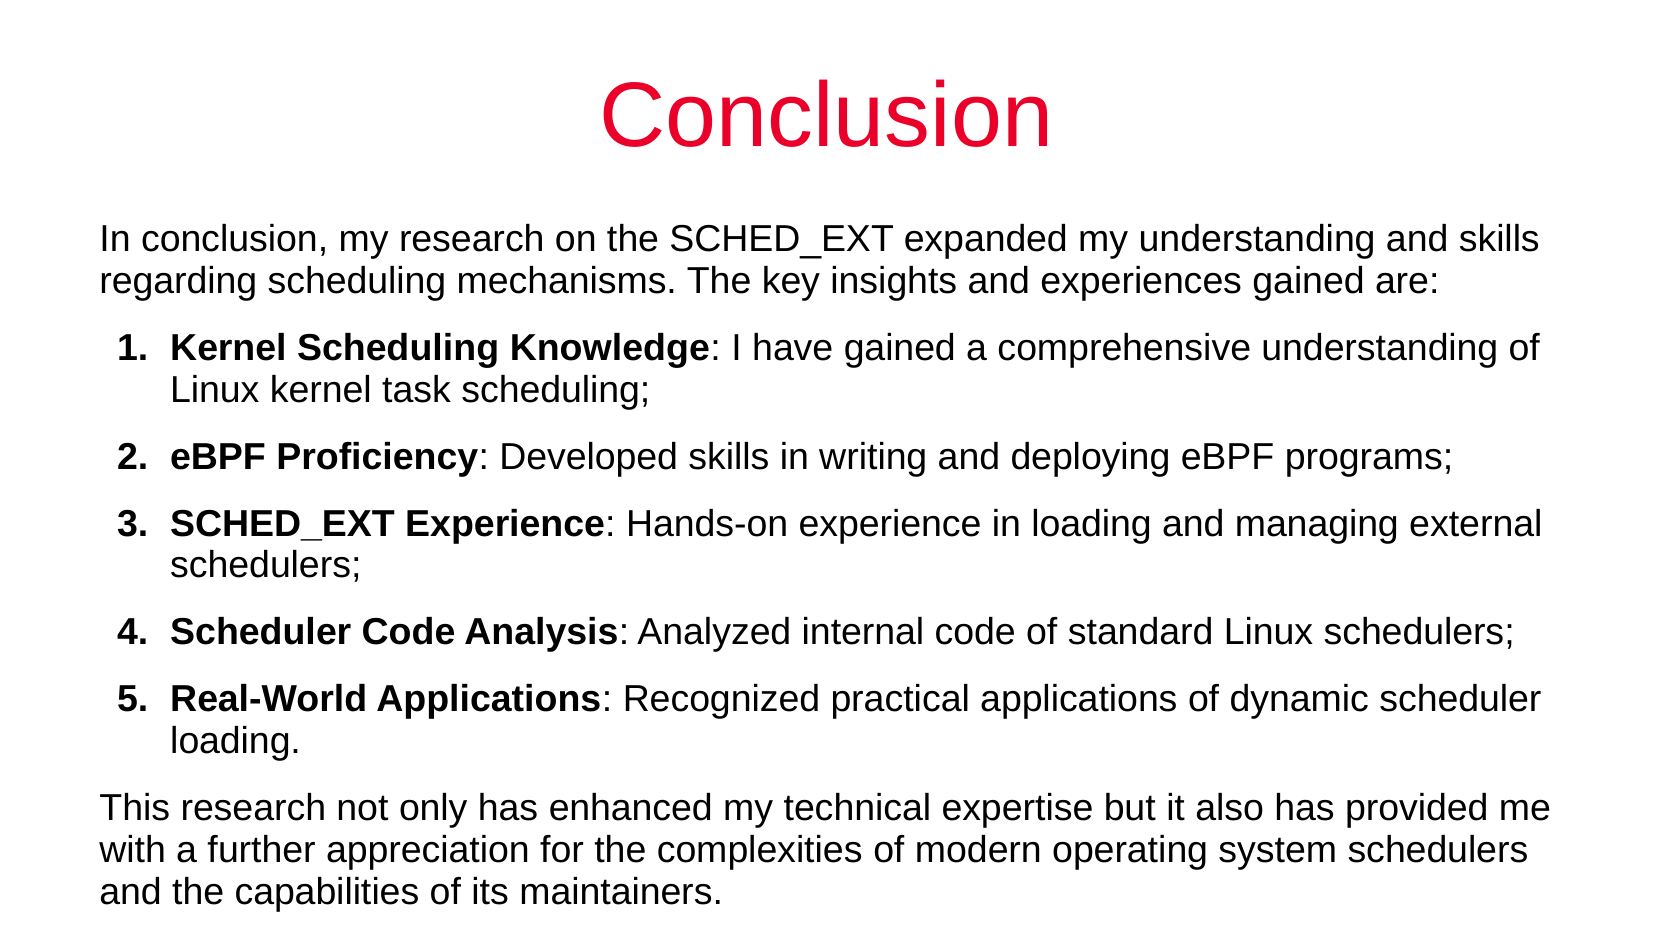

# Conclusion
In conclusion, my research on the SCHED_EXT expanded my understanding and skills regarding scheduling mechanisms. The key insights and experiences gained are:
Kernel Scheduling Knowledge: I have gained a comprehensive understanding of Linux kernel task scheduling;
eBPF Proficiency: Developed skills in writing and deploying eBPF programs;
SCHED_EXT Experience: Hands-on experience in loading and managing external schedulers;
Scheduler Code Analysis: Analyzed internal code of standard Linux schedulers;
Real-World Applications: Recognized practical applications of dynamic scheduler loading.
This research not only has enhanced my technical expertise but it also has provided me with a further appreciation for the complexities of modern operating system schedulers and the capabilities of its maintainers.